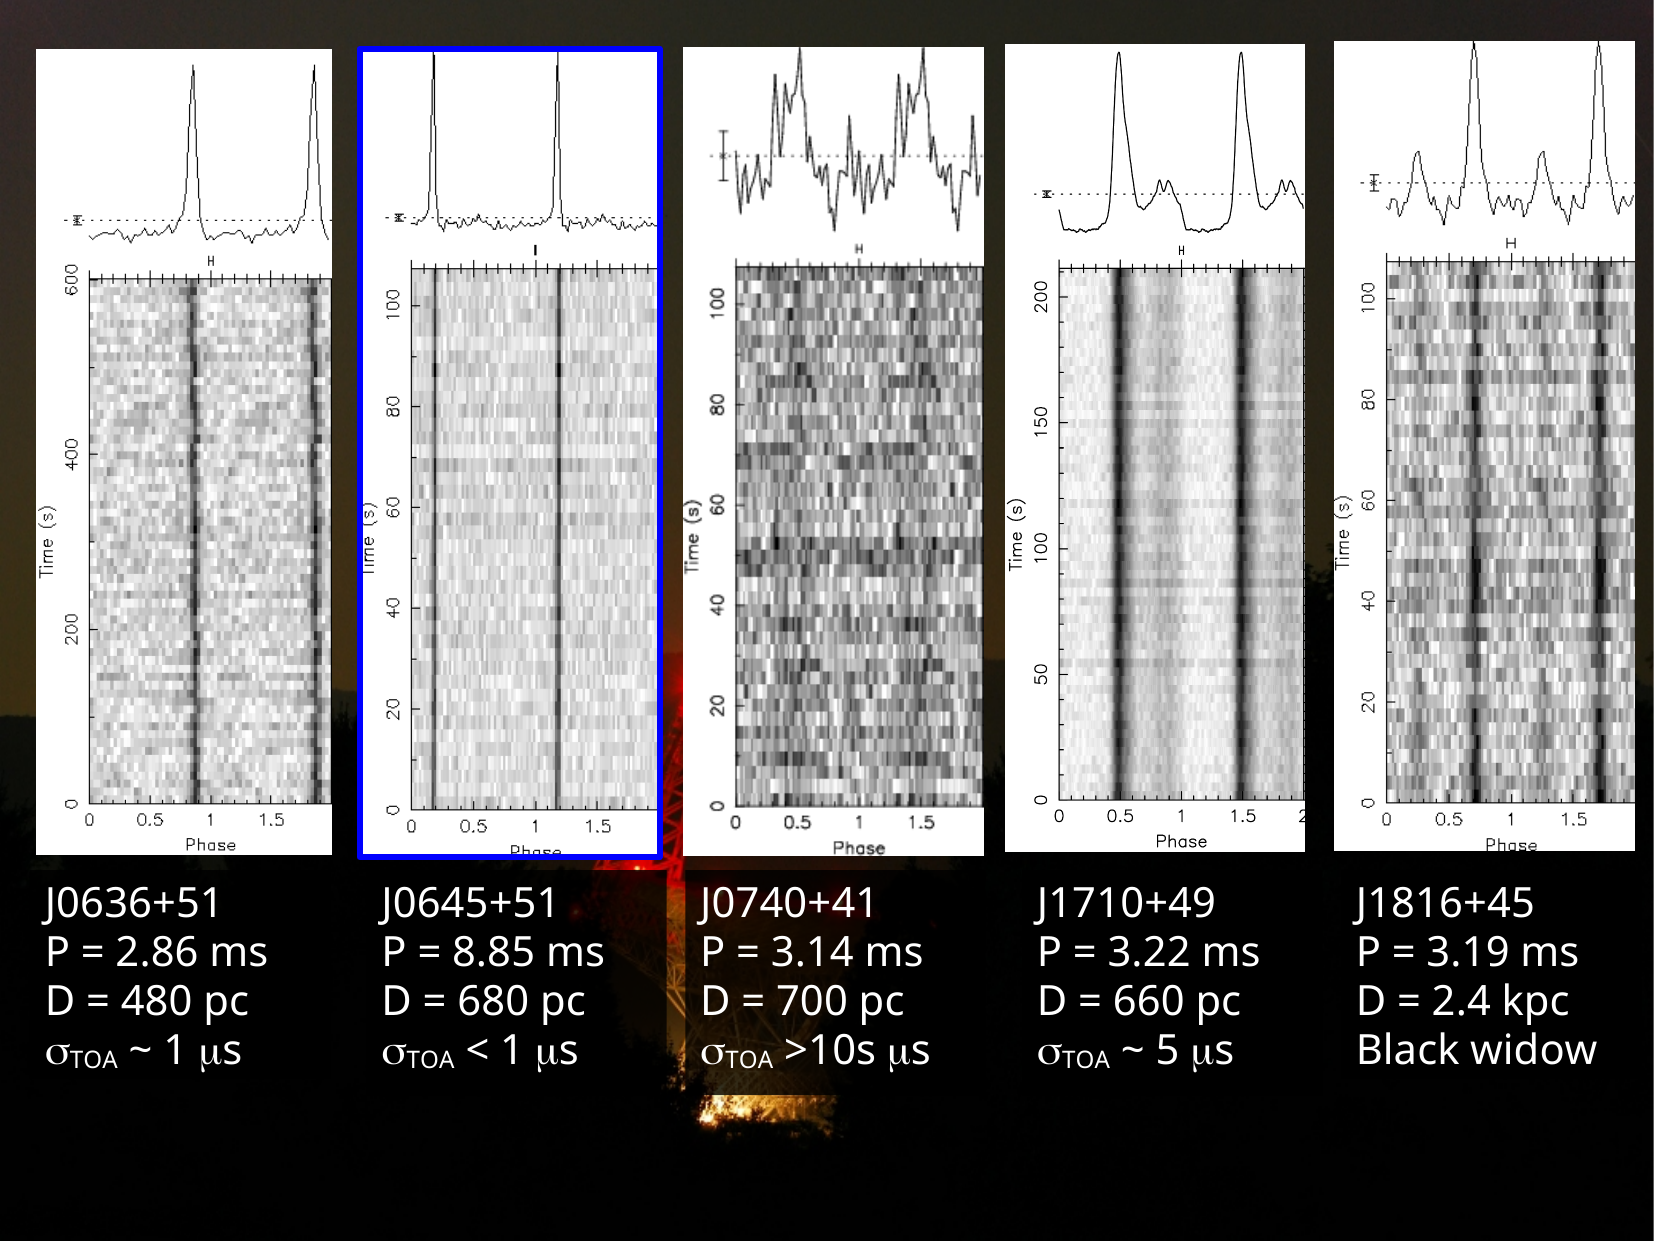

J0636+51
P = 2.86 ms
D = 480 pc
sTOA ~ 1 ms
J0645+51
P = 8.85 ms
D = 680 pc
sTOA < 1 ms
J0740+41
P = 3.14 ms
D = 700 pc
sTOA >10s ms
J1710+49
P = 3.22 ms
D = 660 pc
sTOA ~ 5 ms
J1816+45
P = 3.19 ms
D = 2.4 kpc
Black widow